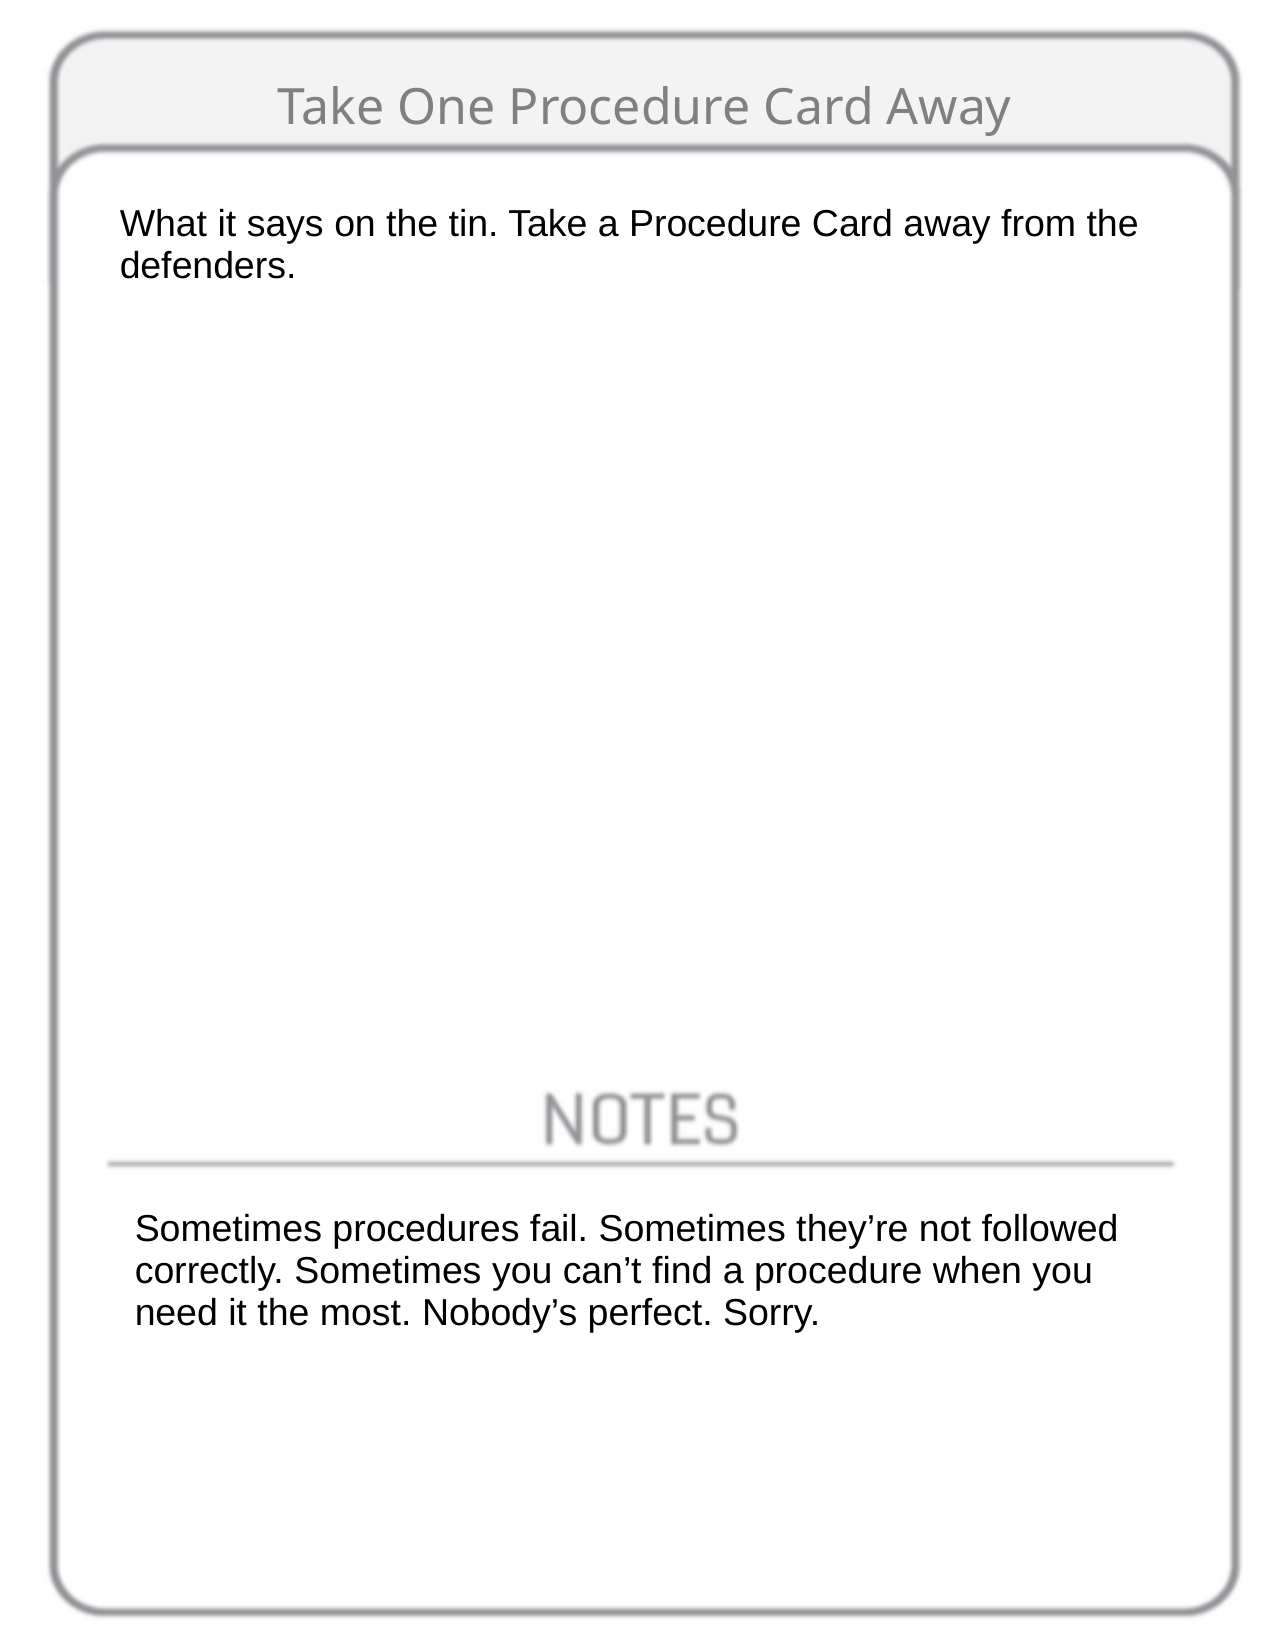

Take One Procedure Card Away
What it says on the tin. Take a Procedure Card away from the defenders.
Sometimes procedures fail. Sometimes they’re not followed correctly. Sometimes you can’t find a procedure when you need it the most. Nobody’s perfect. Sorry.